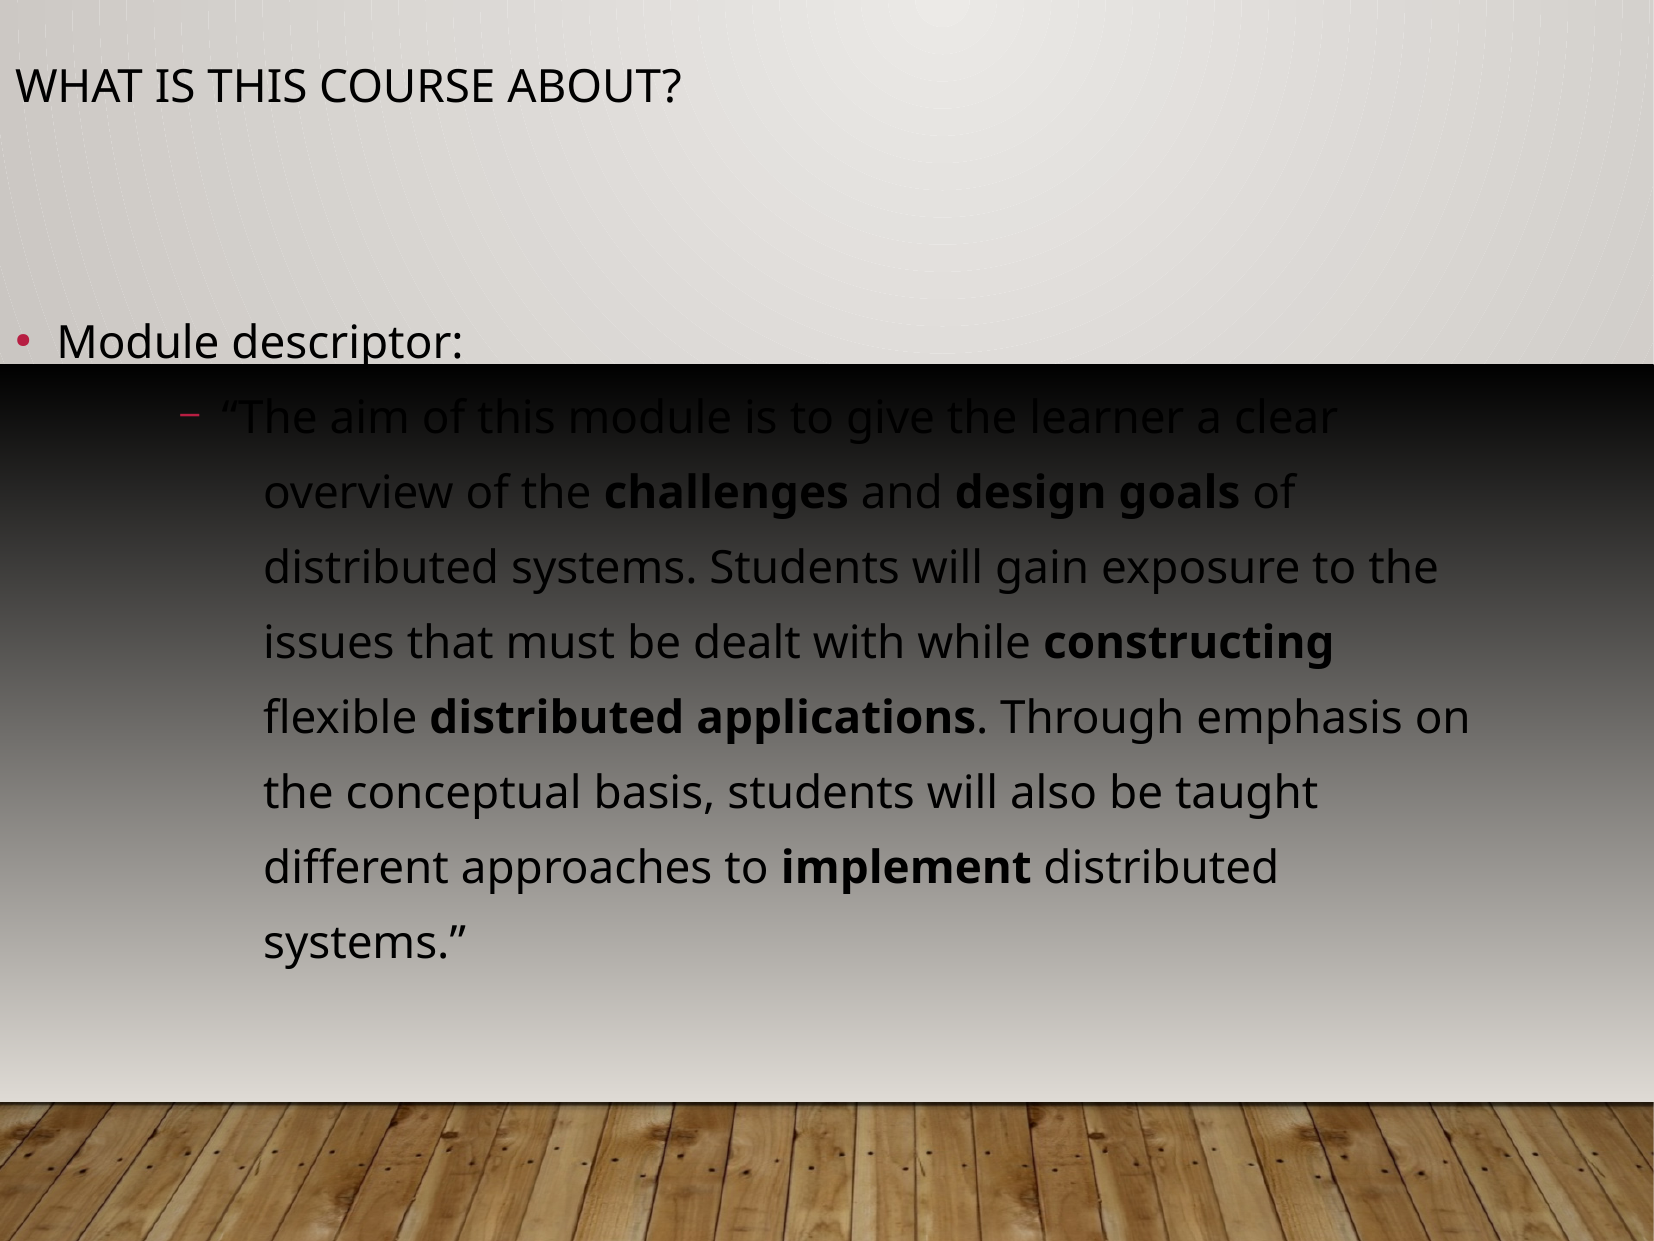

# What is this course about?
Module descriptor:
“The aim of this module is to give the learner a clear overview of the challenges and design goals of distributed systems. Students will gain exposure to the issues that must be dealt with while constructing flexible distributed applications. Through emphasis on the conceptual basis, students will also be taught different approaches to implement distributed systems.”